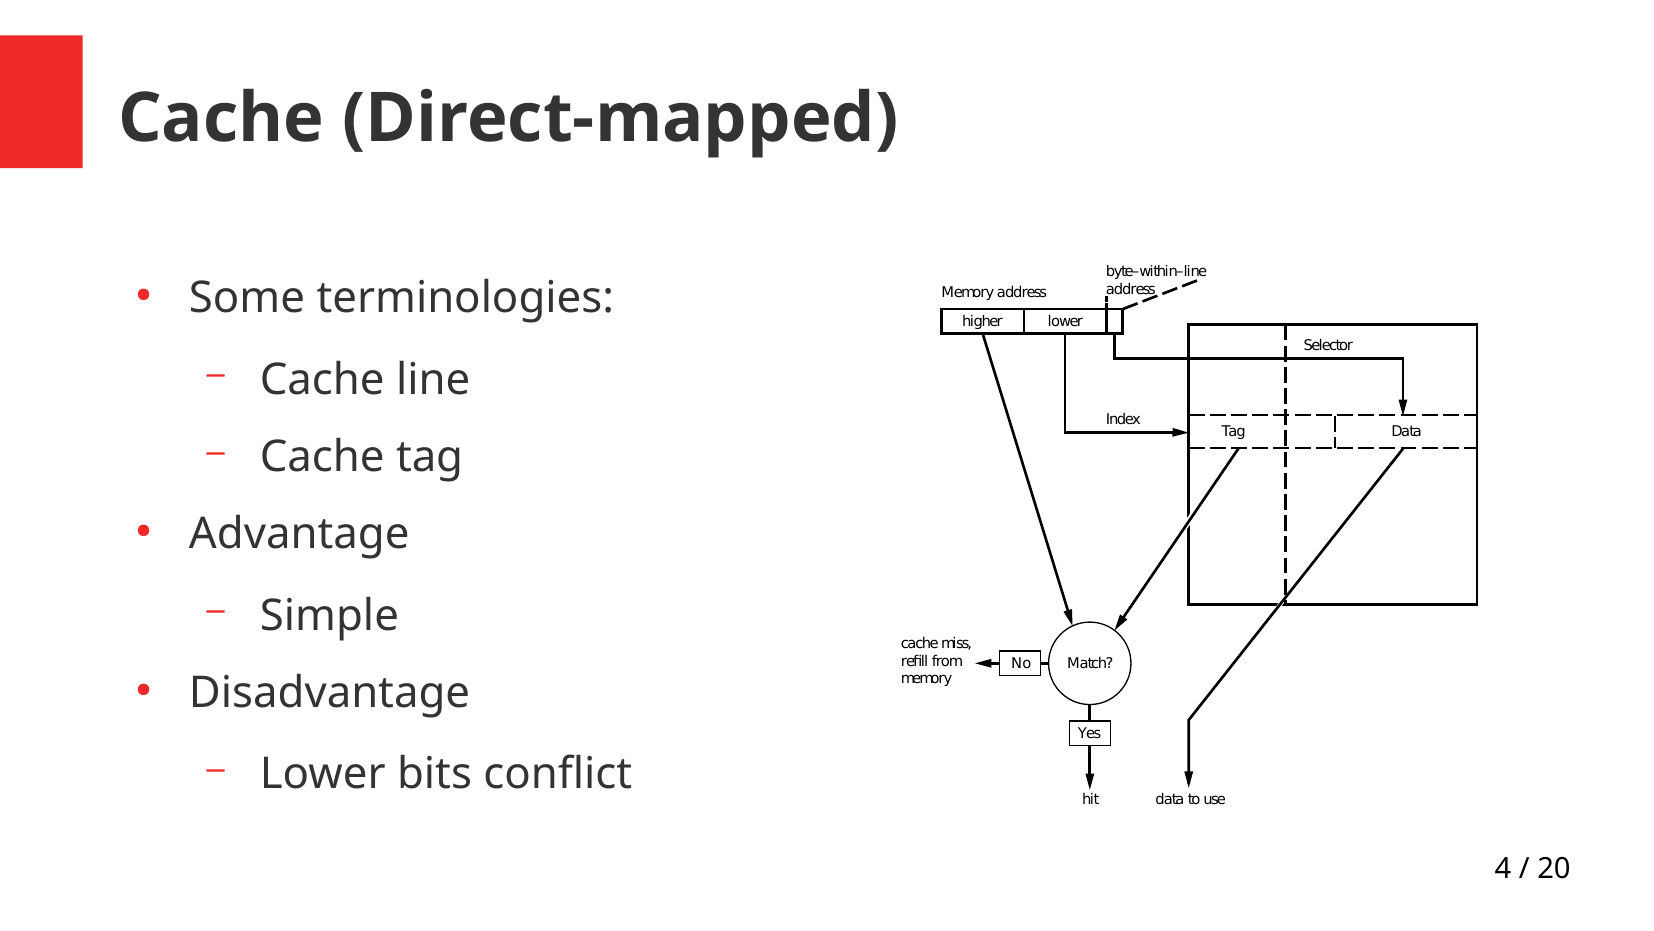

# Cache (Direct-mapped)
Some terminologies:
Cache line
Cache tag
Advantage
Simple
Disadvantage
Lower bits conflict
4